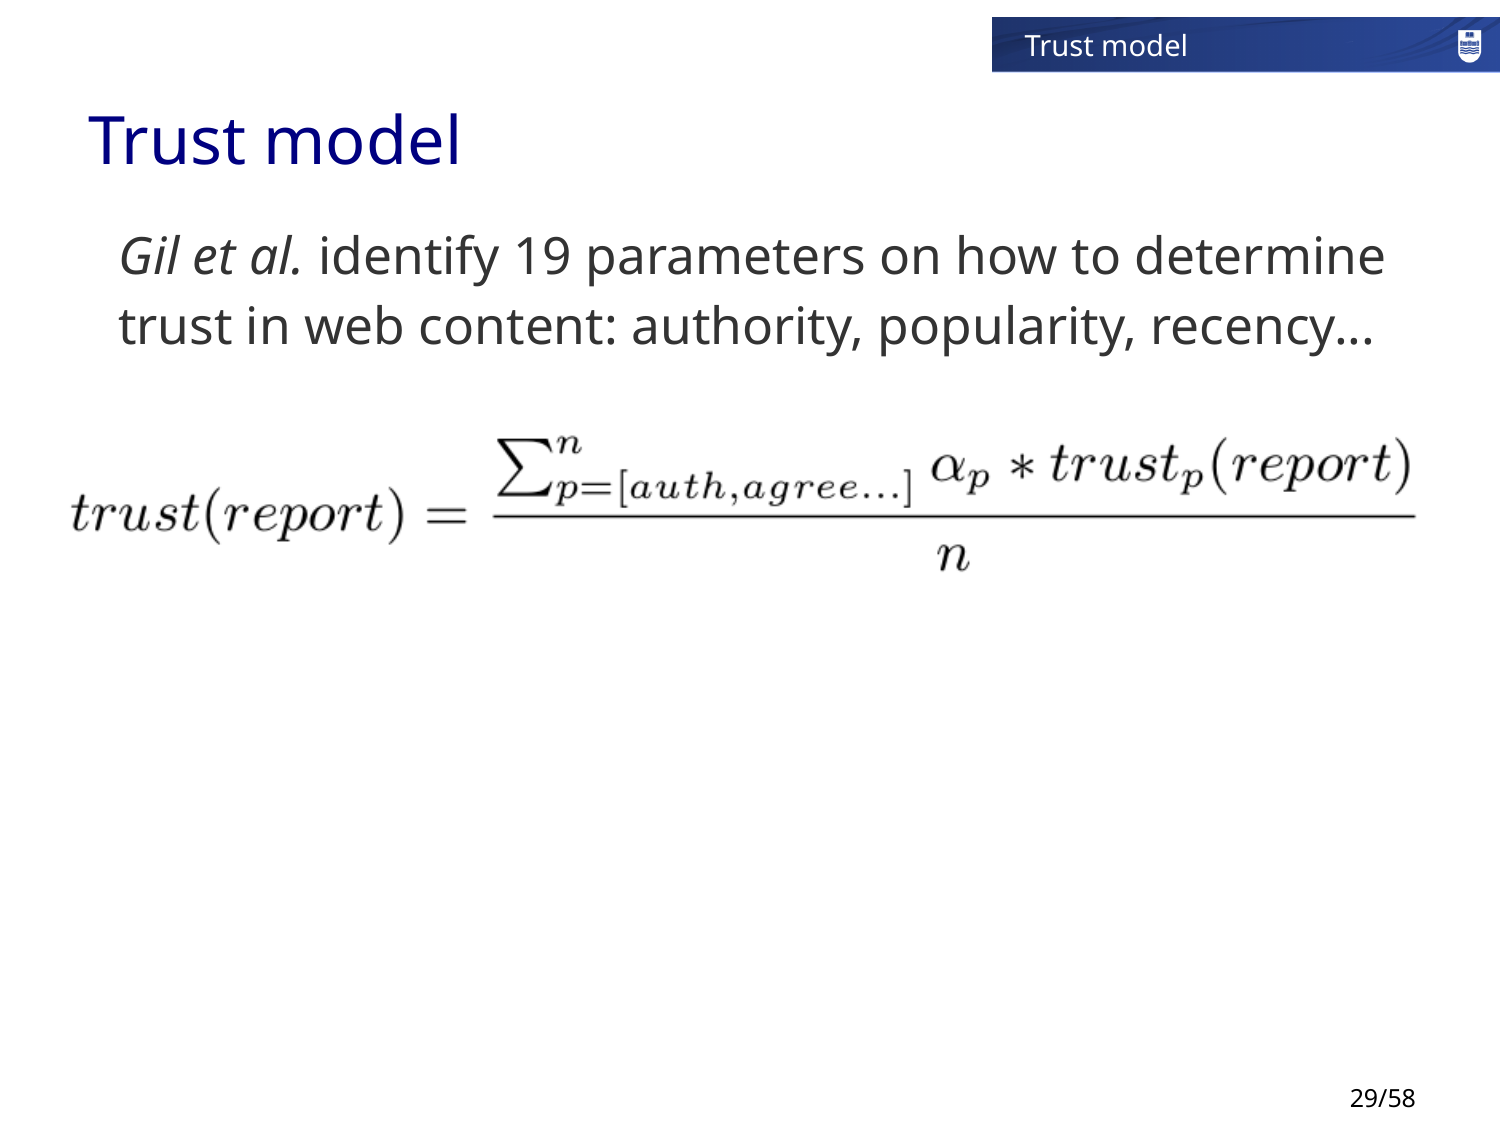

Trust model
# Trust model
Gil et al. identify 19 parameters on how to determine trust in web content: authority, popularity, recency...